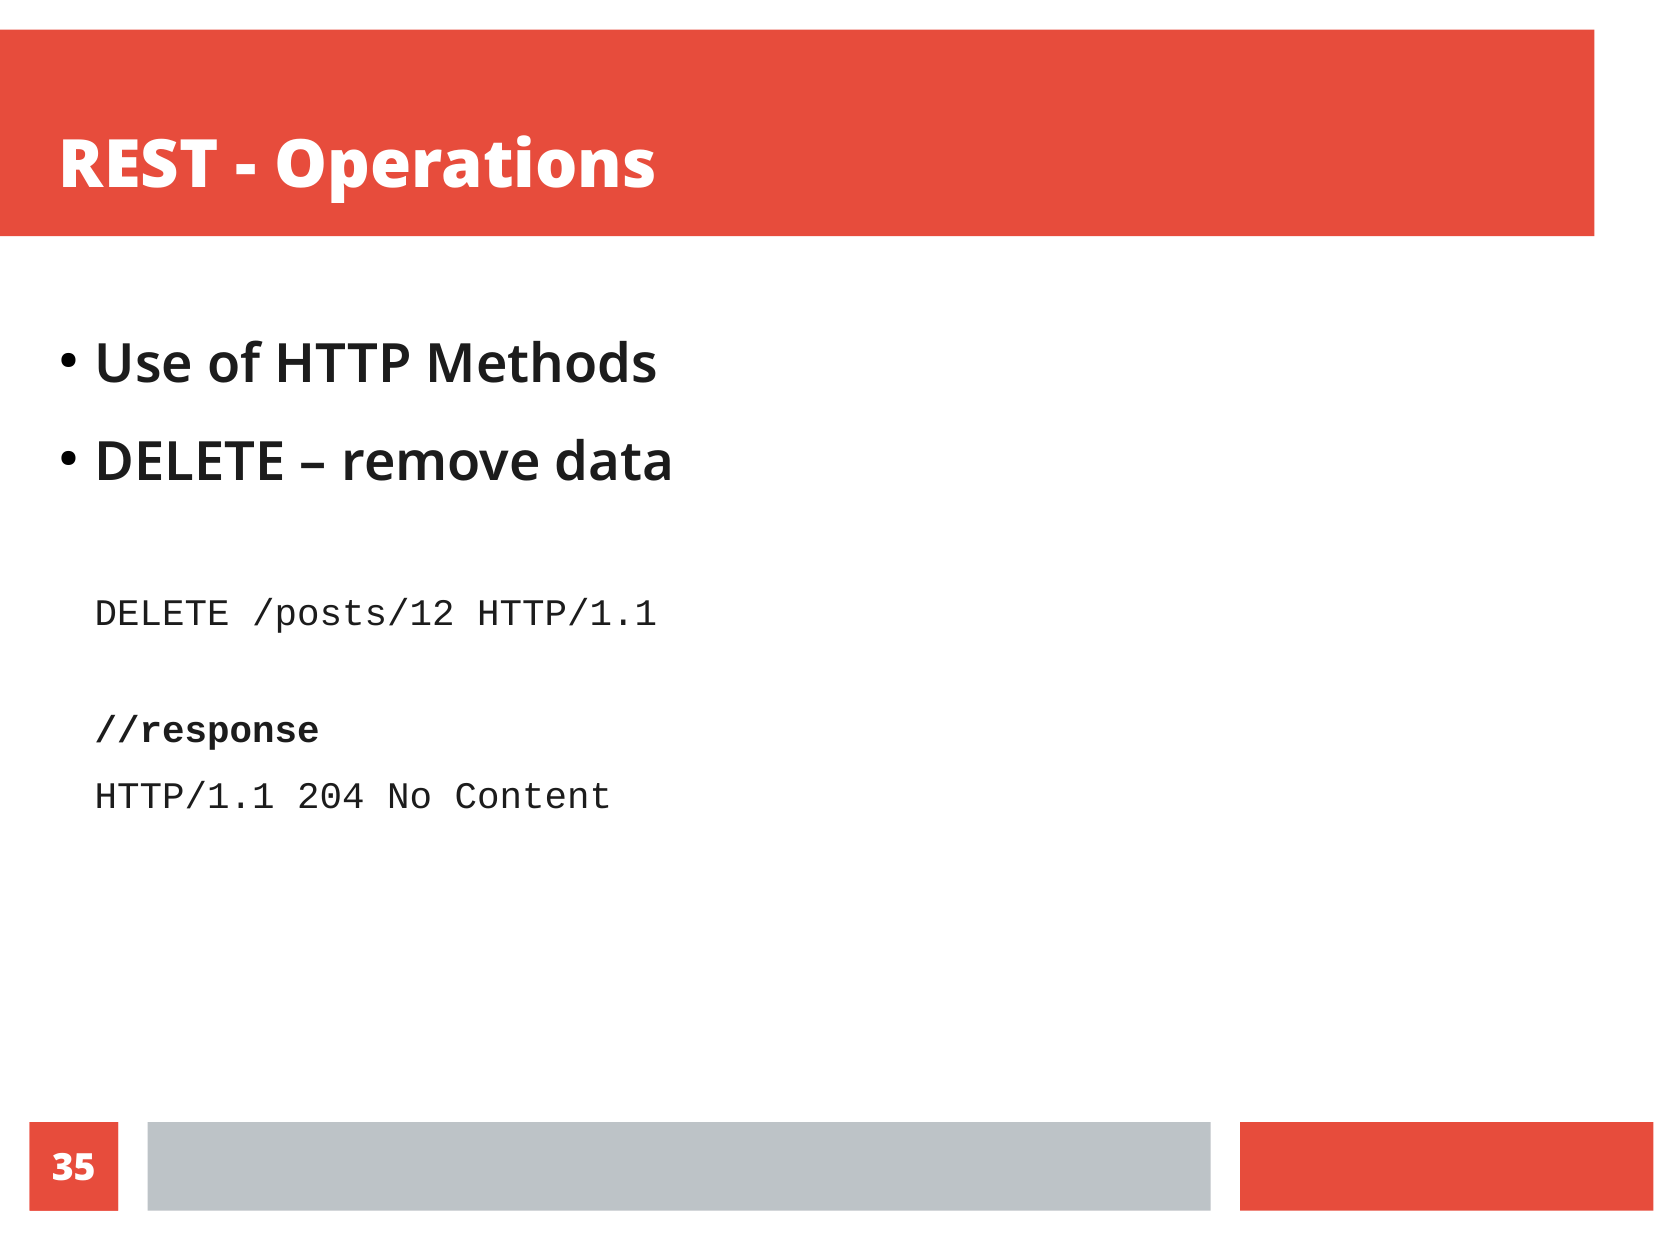

# REST - Operations
Use of HTTP Methods
DELETE – remove data
DELETE /posts/12 HTTP/1.1
//response
HTTP/1.1 204 No Content
35